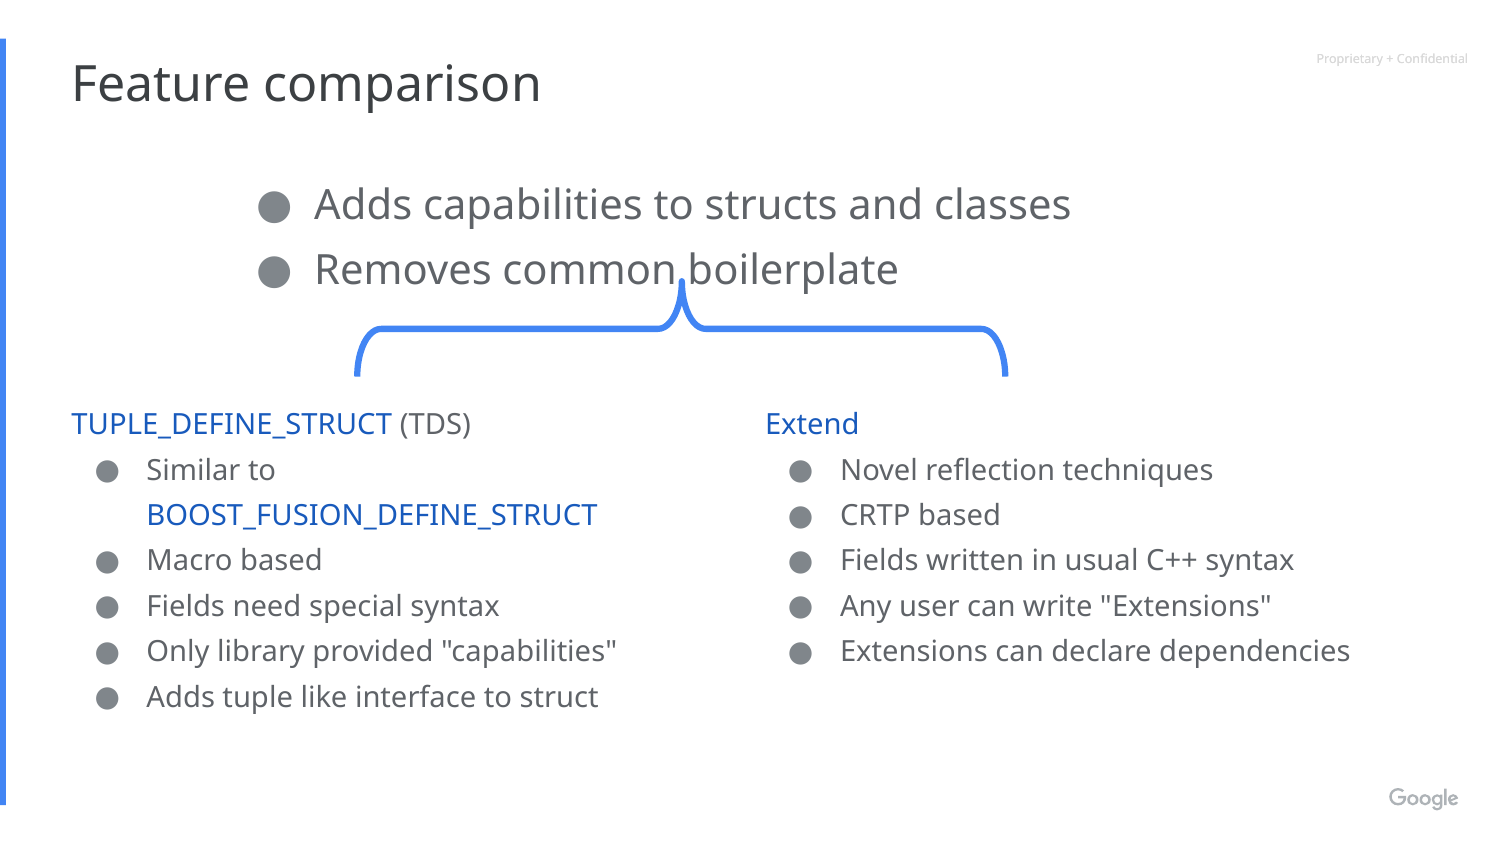

# Feature comparison
Adds capabilities to structs and classes
Removes common boilerplate
TUPLE_DEFINE_STRUCT (TDS)
Similar to BOOST_FUSION_DEFINE_STRUCT
Macro based
Fields need special syntax
Only library provided "capabilities"
Adds tuple like interface to struct
Extend
Novel reflection techniques
CRTP based
Fields written in usual C++ syntax
Any user can write "Extensions"
Extensions can declare dependencies